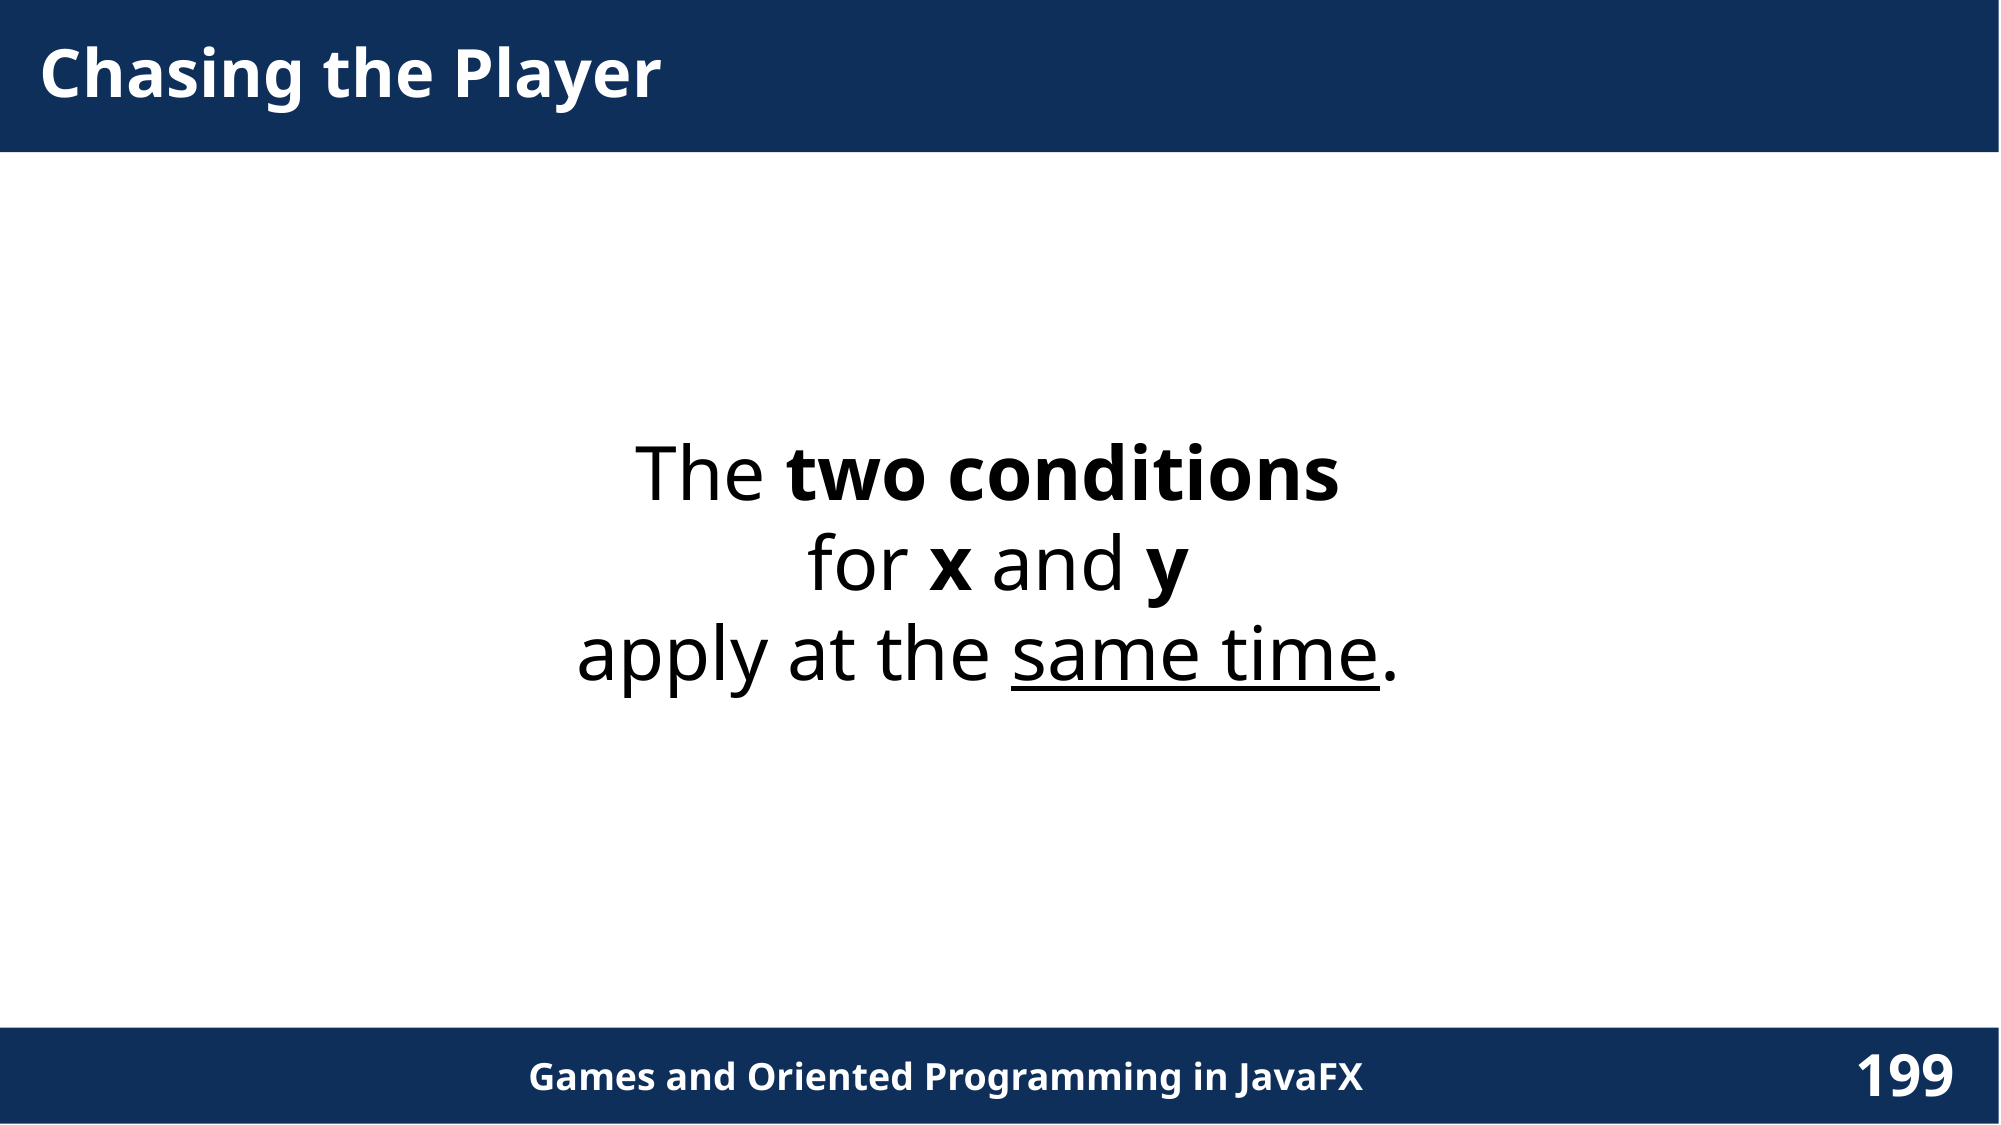

Chasing the Player
The two conditions
for x and y
apply at the same time.